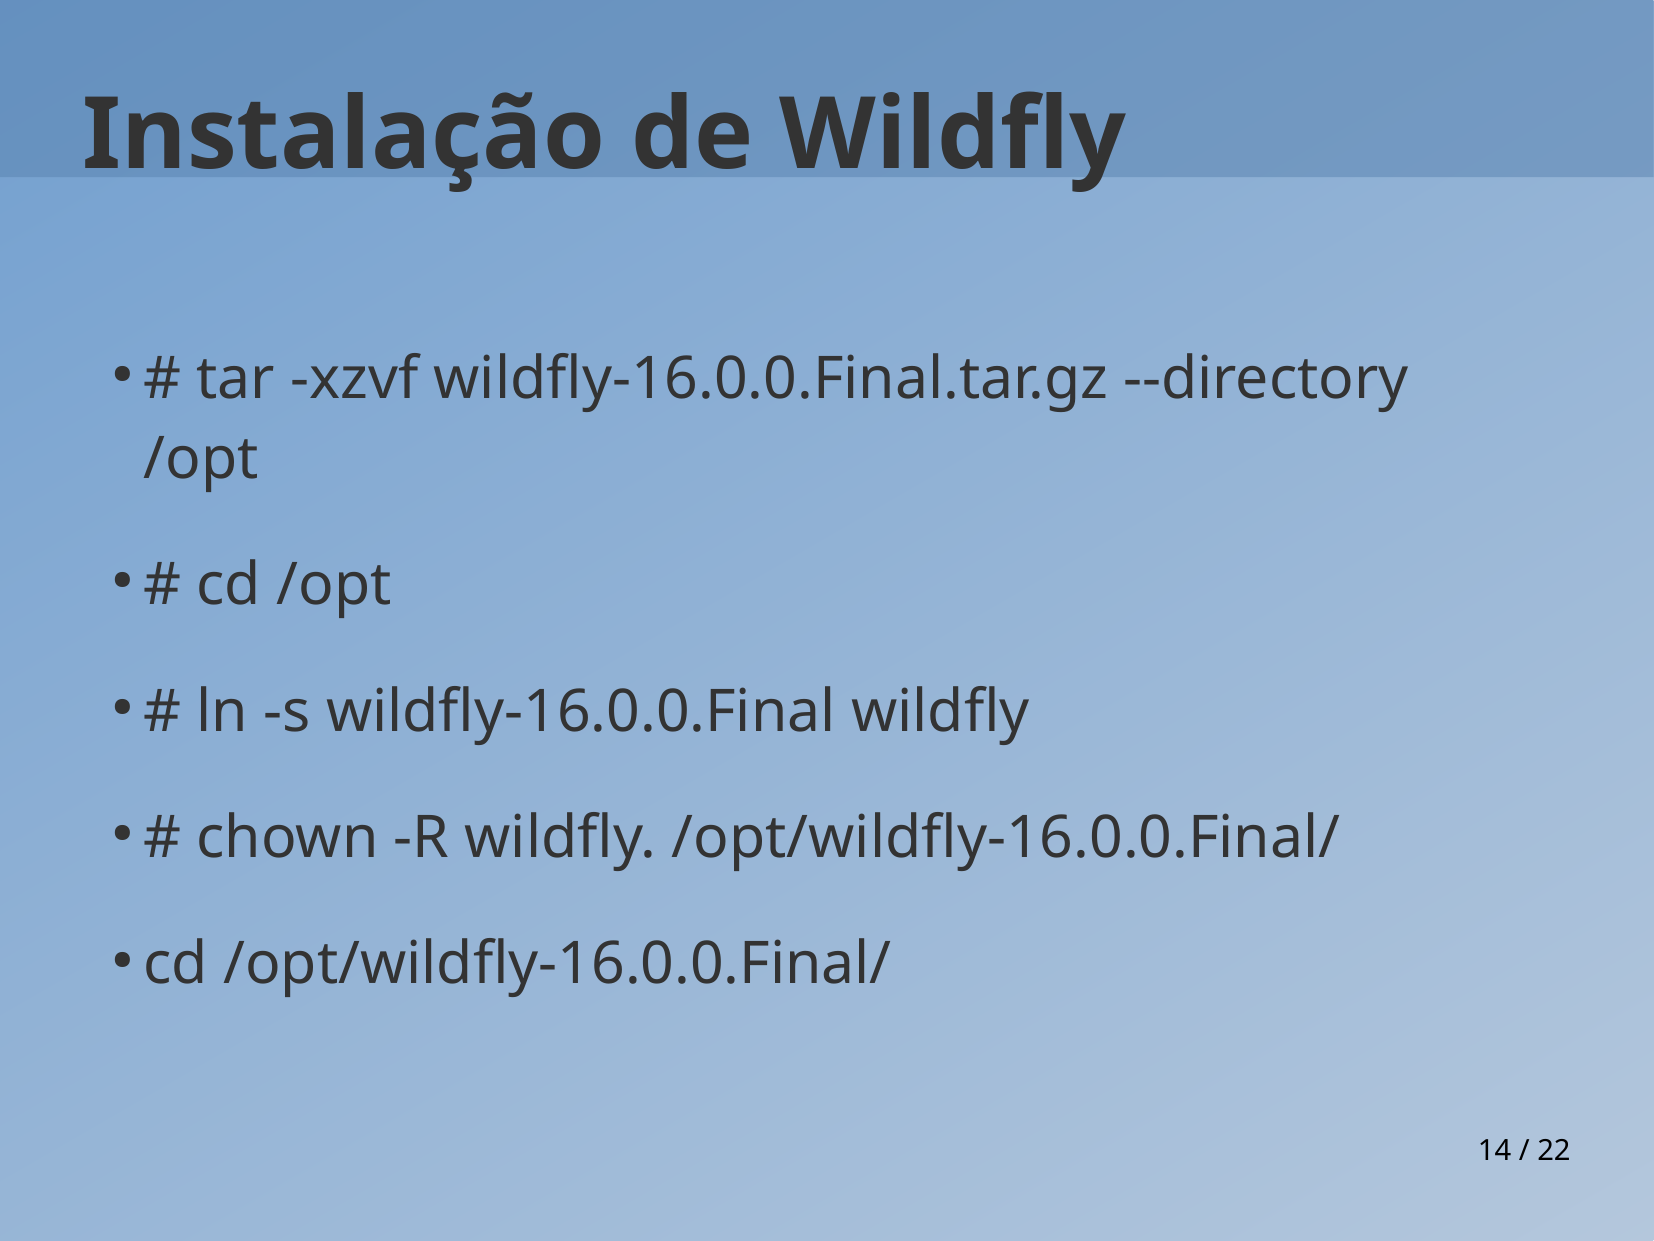

# Instalação de Wildfly
# tar -xzvf wildfly-16.0.0.Final.tar.gz --directory /opt
# cd /opt
# ln -s wildfly-16.0.0.Final wildfly
# chown -R wildfly. /opt/wildfly-16.0.0.Final/
cd /opt/wildfly-16.0.0.Final/
14